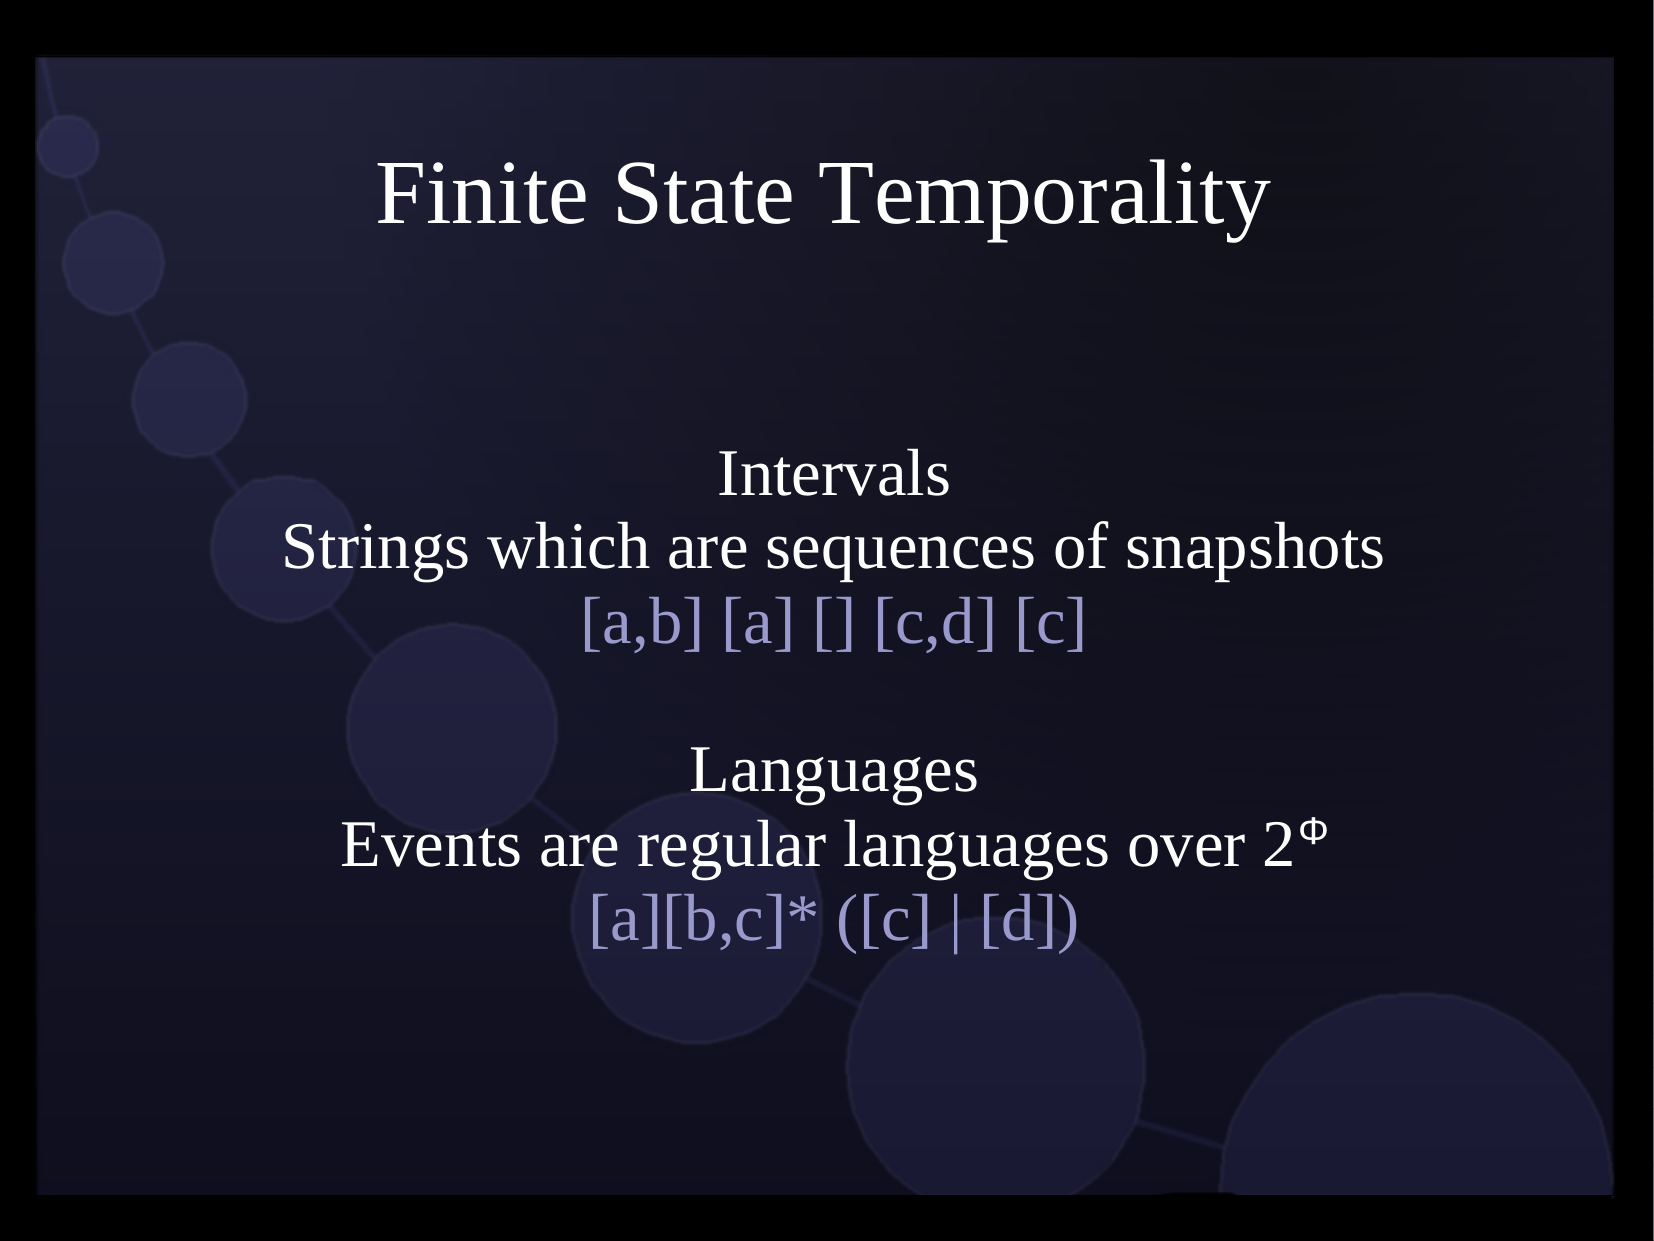

# Finite State Temporality
Intervals
Strings which are sequences of snapshots
[a,b] [a] [] [c,d] [c]
Languages
Events are regular languages over 2Φ
[a][b,c]* ([c] | [d])